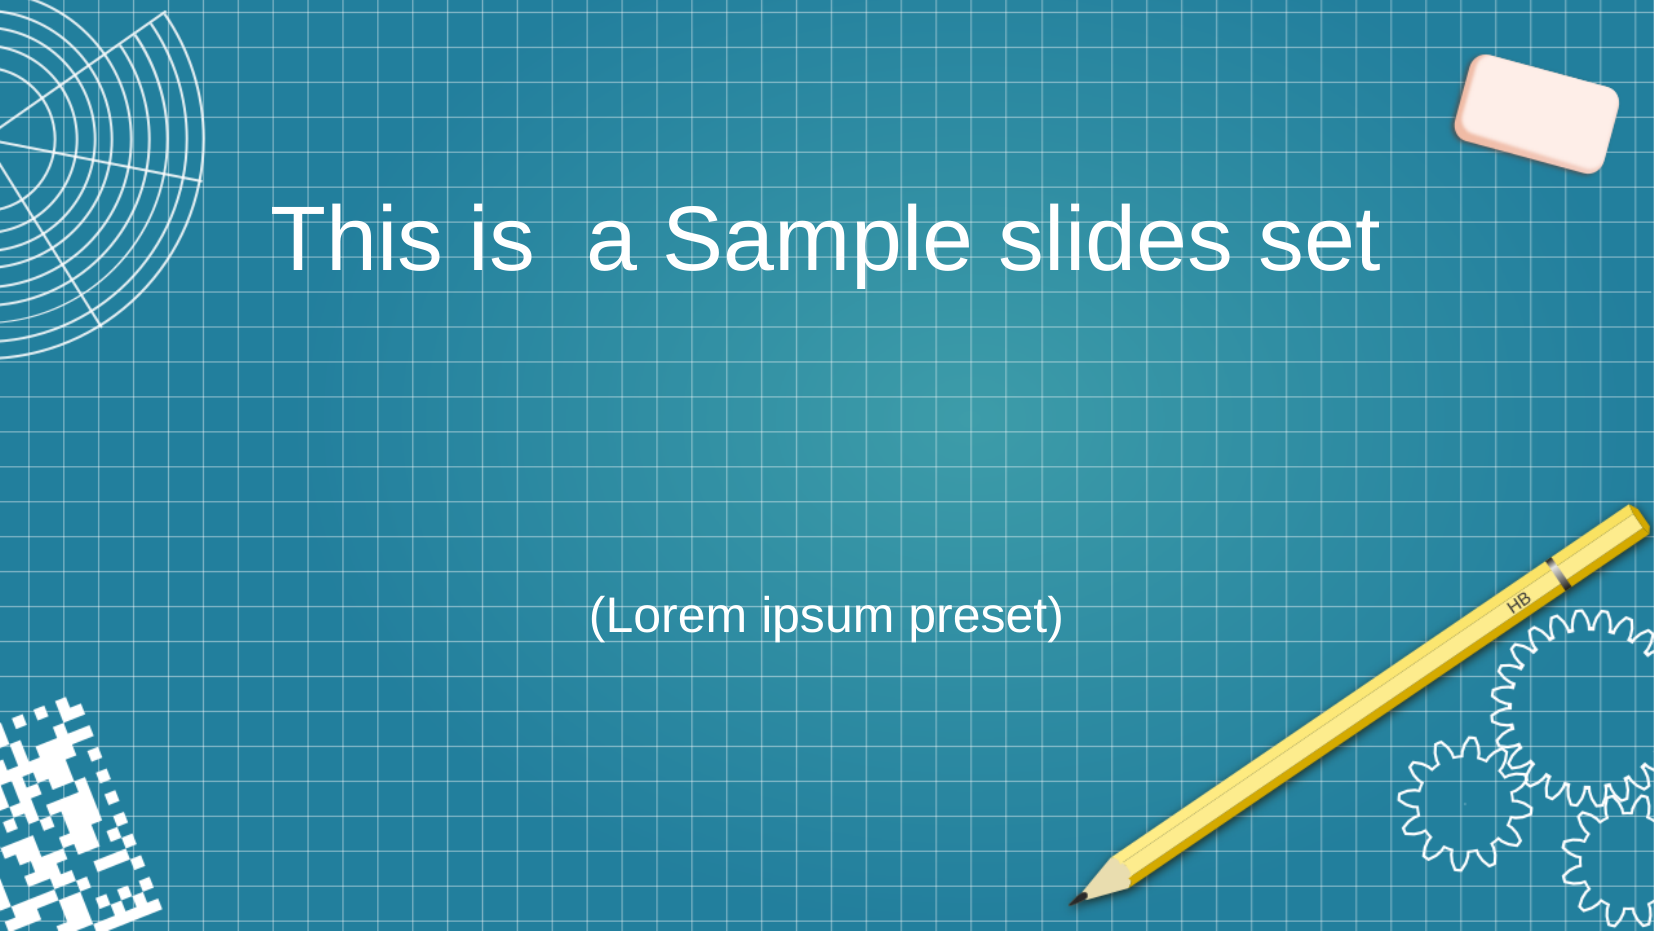

# This is a Sample slides set
(Lorem ipsum preset)